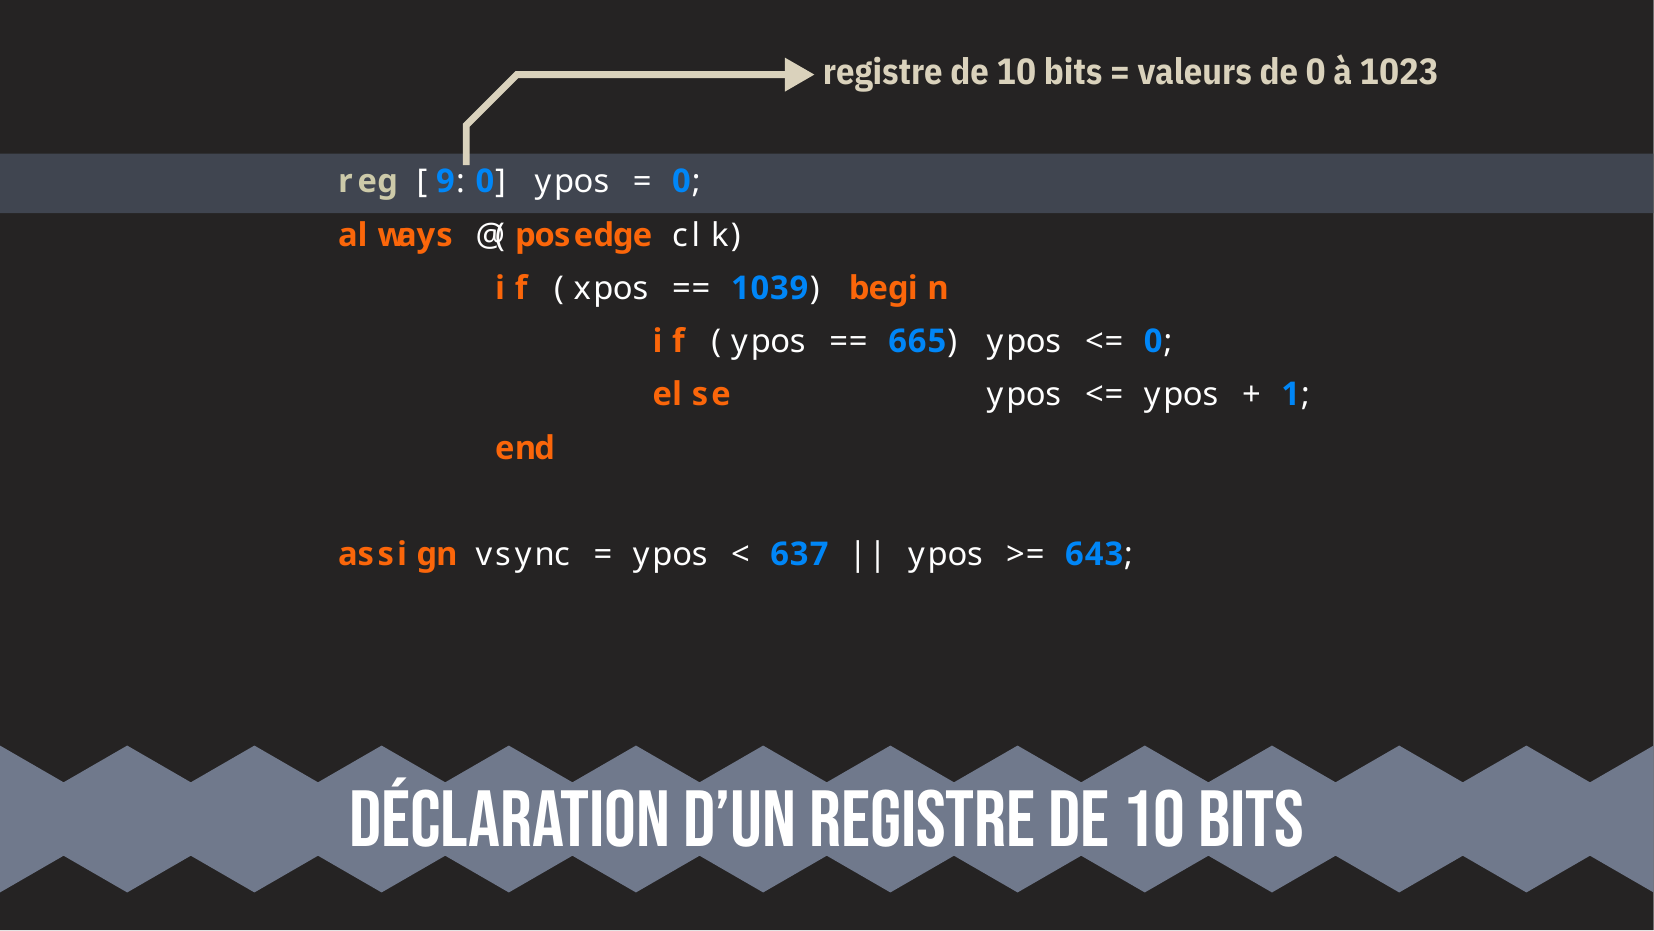

# Déclaration d’un registre de 10 bits